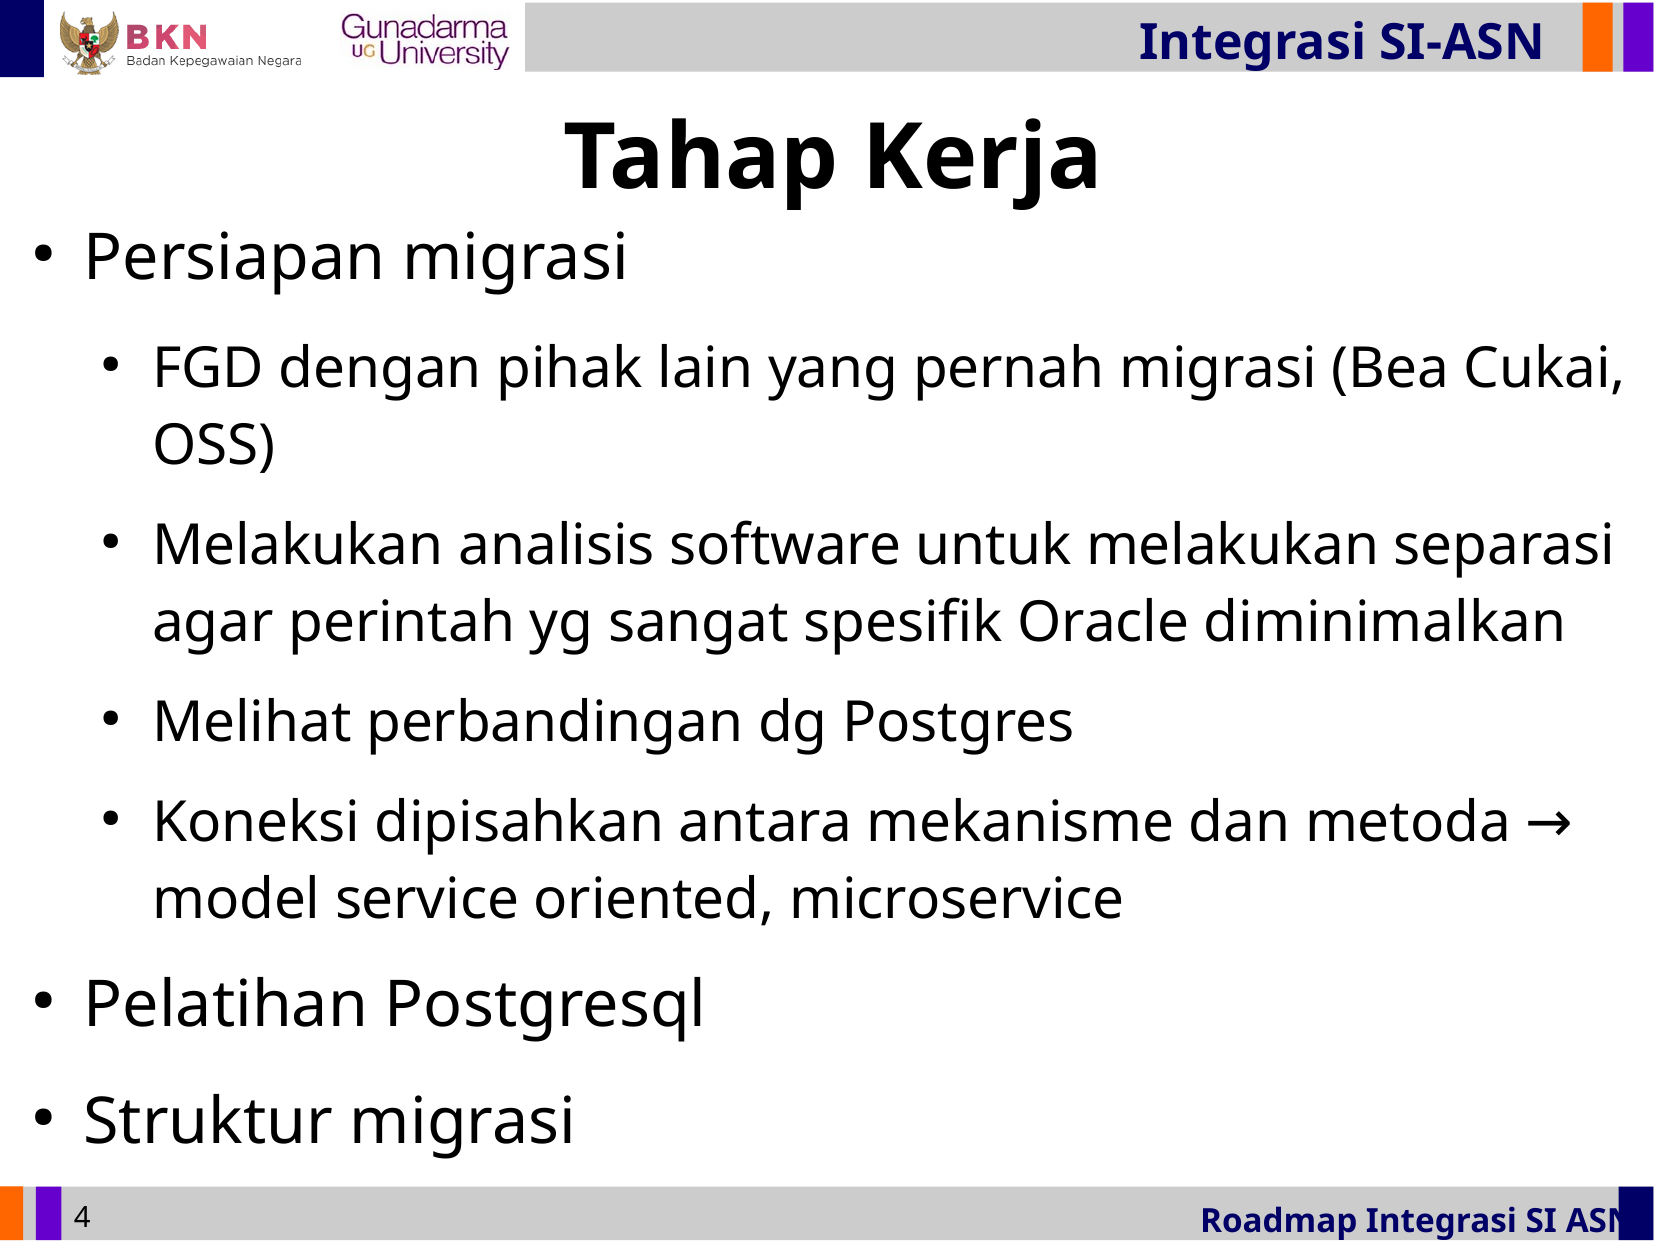

# Tahap Kerja
Persiapan migrasi
FGD dengan pihak lain yang pernah migrasi (Bea Cukai, OSS)
Melakukan analisis software untuk melakukan separasi agar perintah yg sangat spesifik Oracle diminimalkan
Melihat perbandingan dg Postgres
Koneksi dipisahkan antara mekanisme dan metoda → model service oriented, microservice
Pelatihan Postgresql
Struktur migrasi